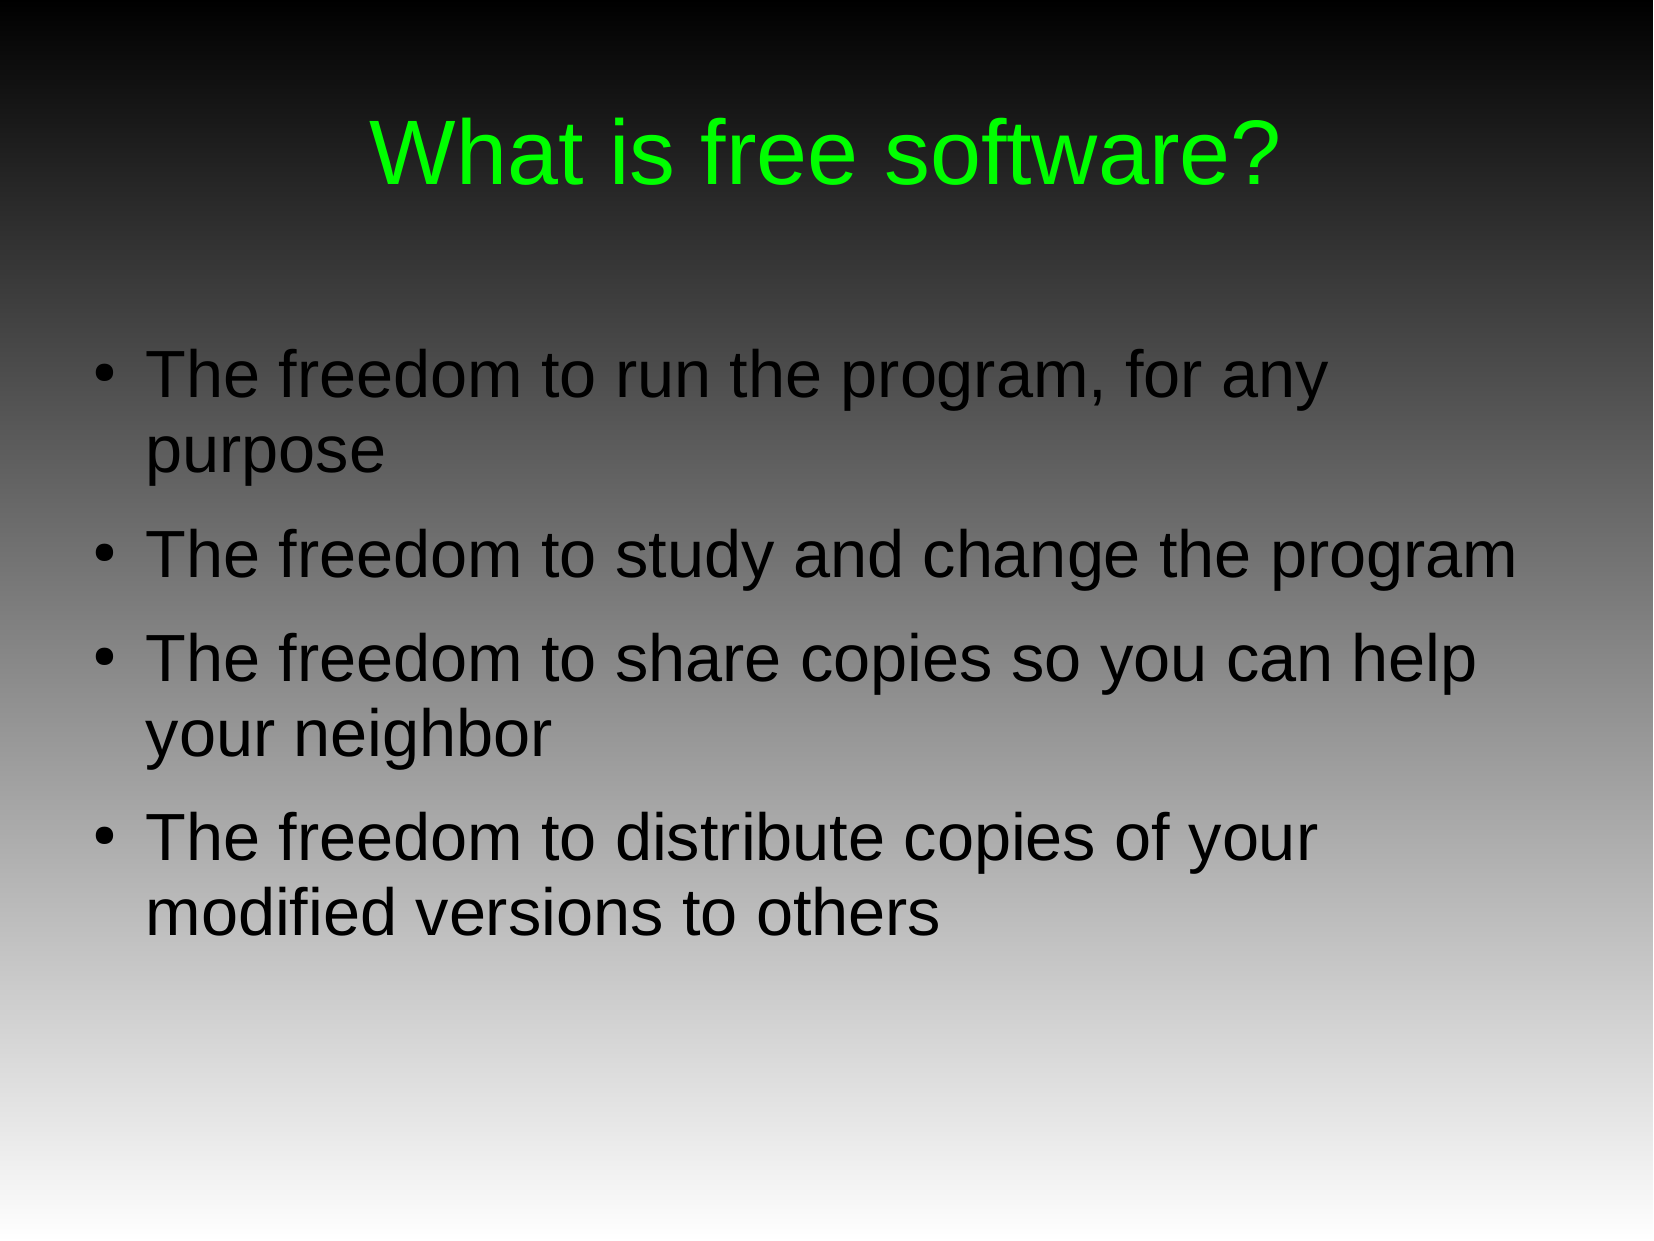

# What is free software?
The freedom to run the program, for any purpose
The freedom to study and change the program
The freedom to share copies so you can help your neighbor
The freedom to distribute copies of your modified versions to others